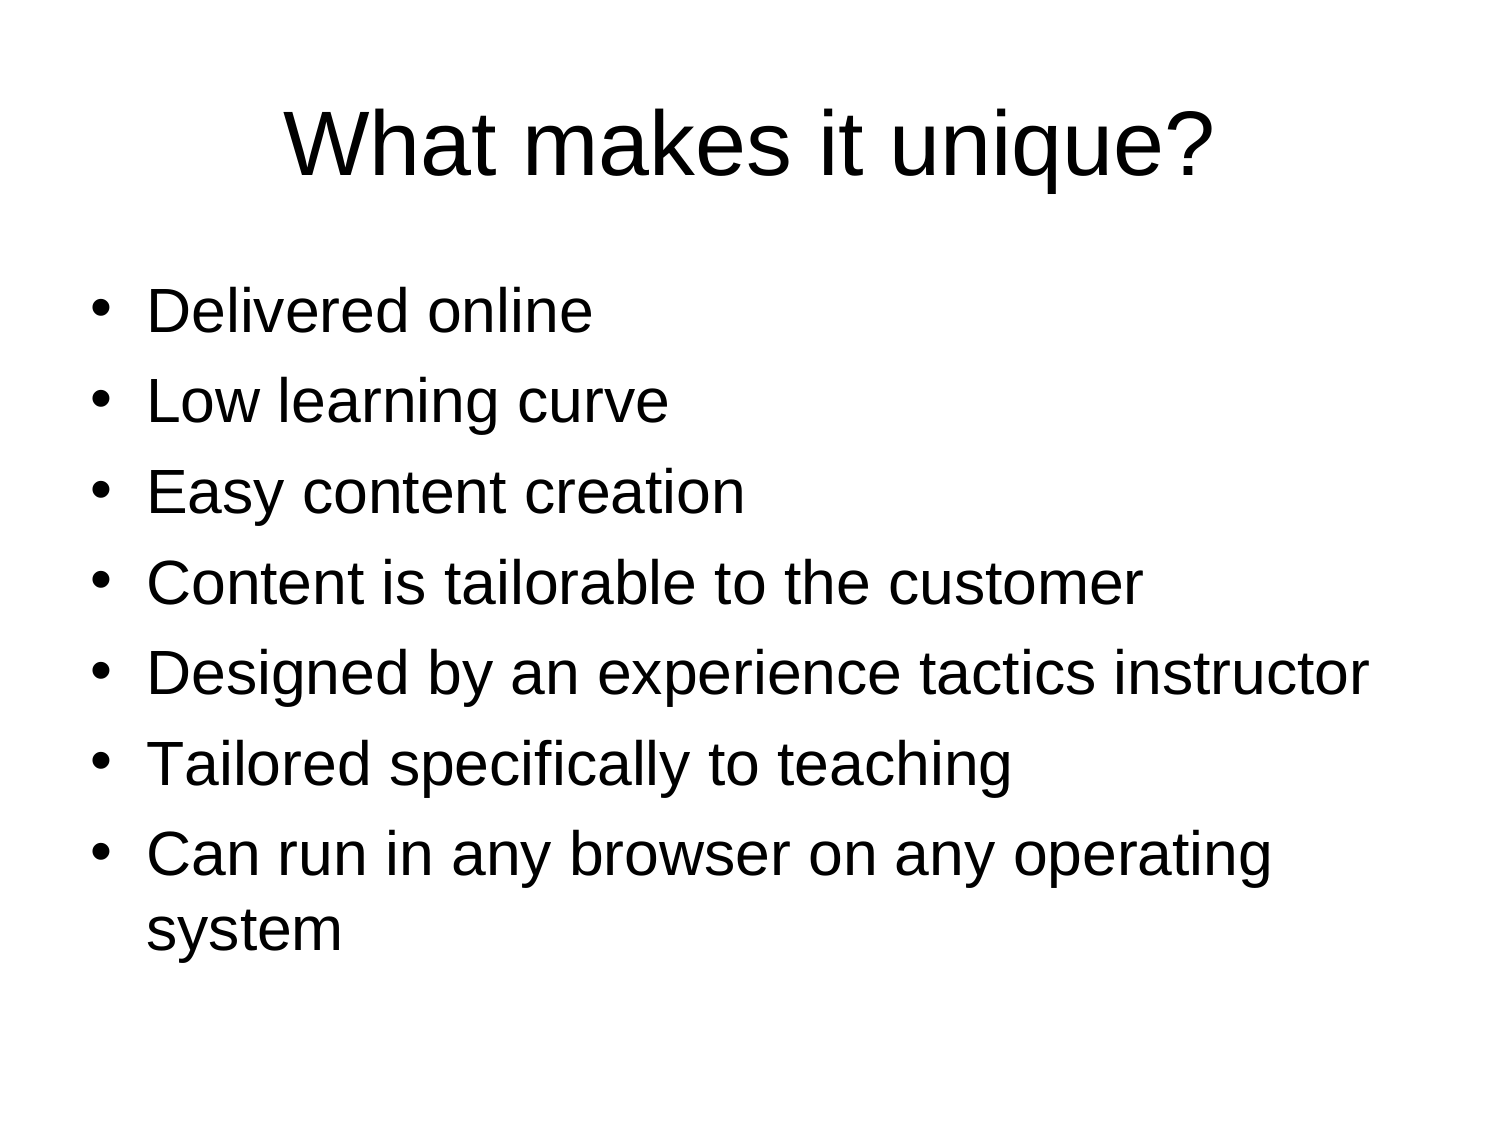

# What makes it unique?
Delivered online
Low learning curve
Easy content creation
Content is tailorable to the customer
Designed by an experience tactics instructor
Tailored specifically to teaching
Can run in any browser on any operating system